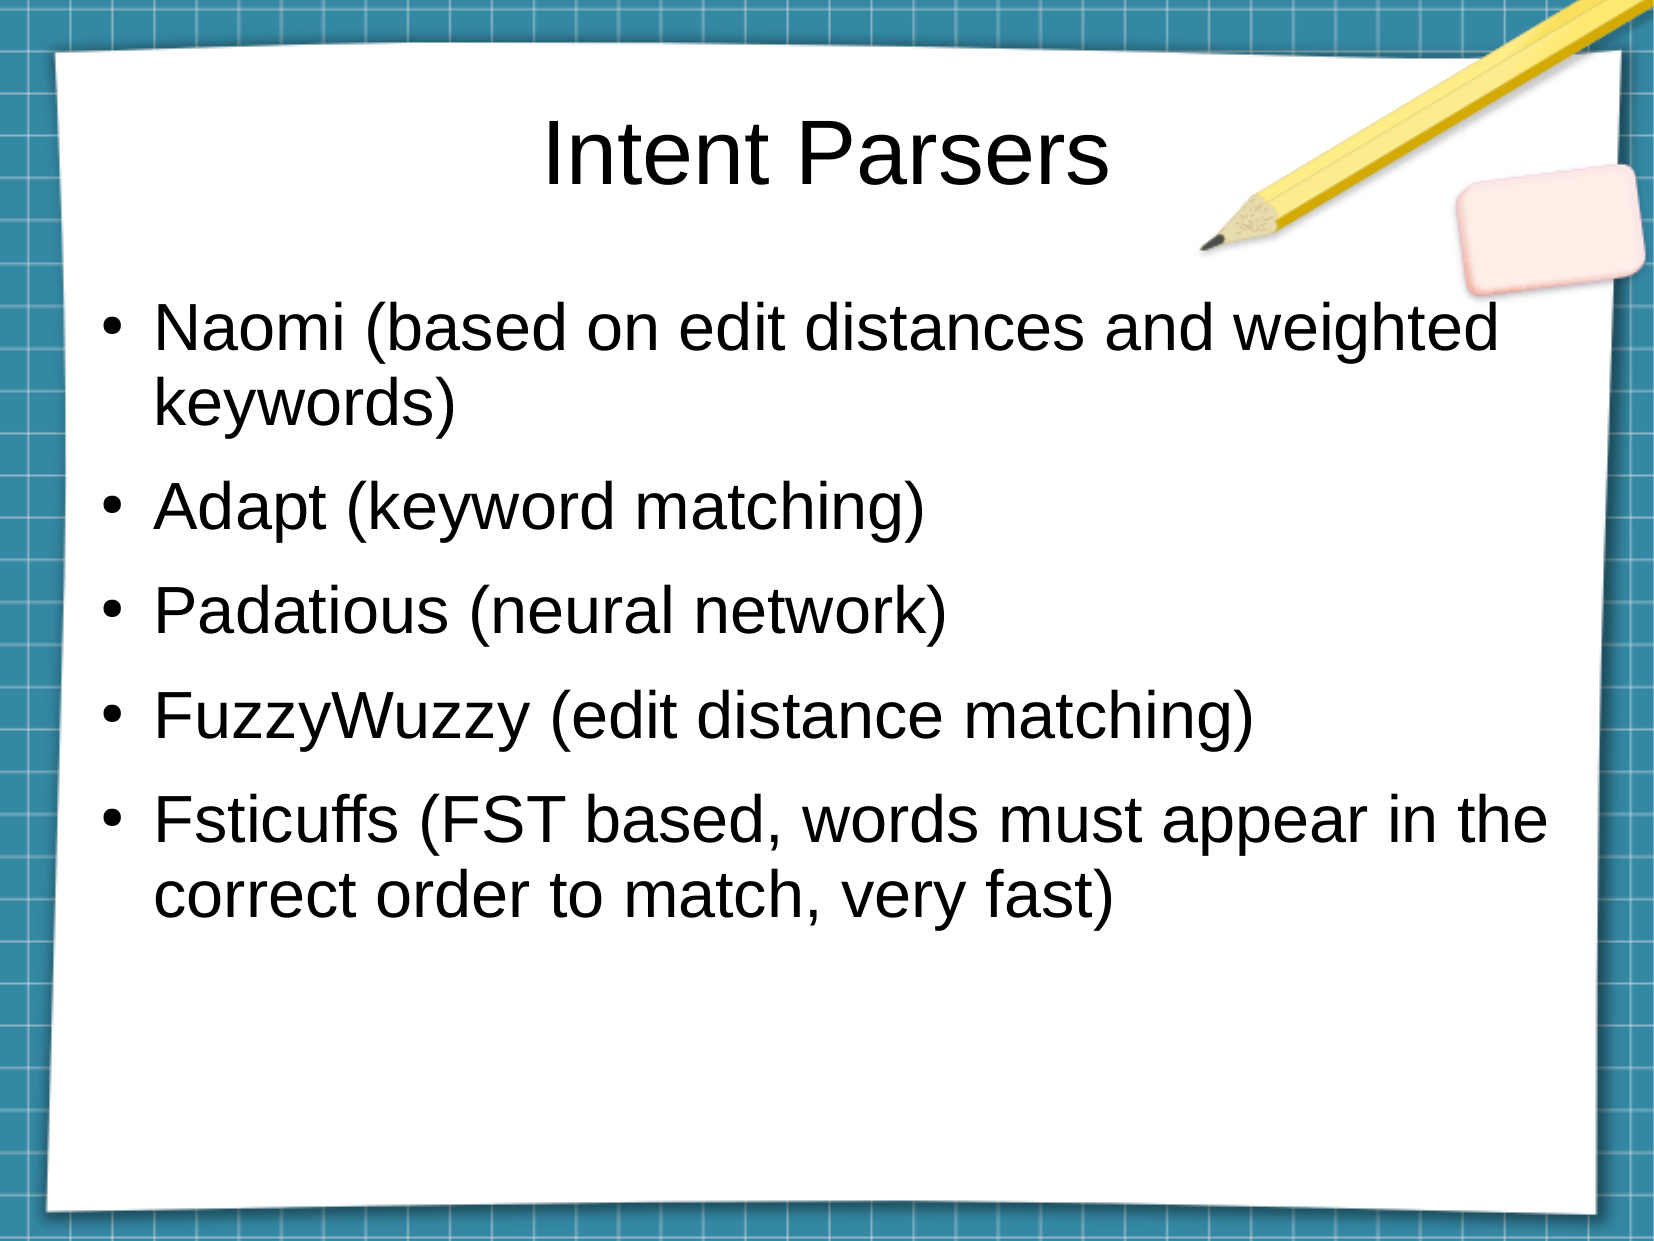

# Intent Parsers
Naomi (based on edit distances and weighted keywords)
Adapt (keyword matching)
Padatious (neural network)
FuzzyWuzzy (edit distance matching)
Fsticuffs (FST based, words must appear in the correct order to match, very fast)